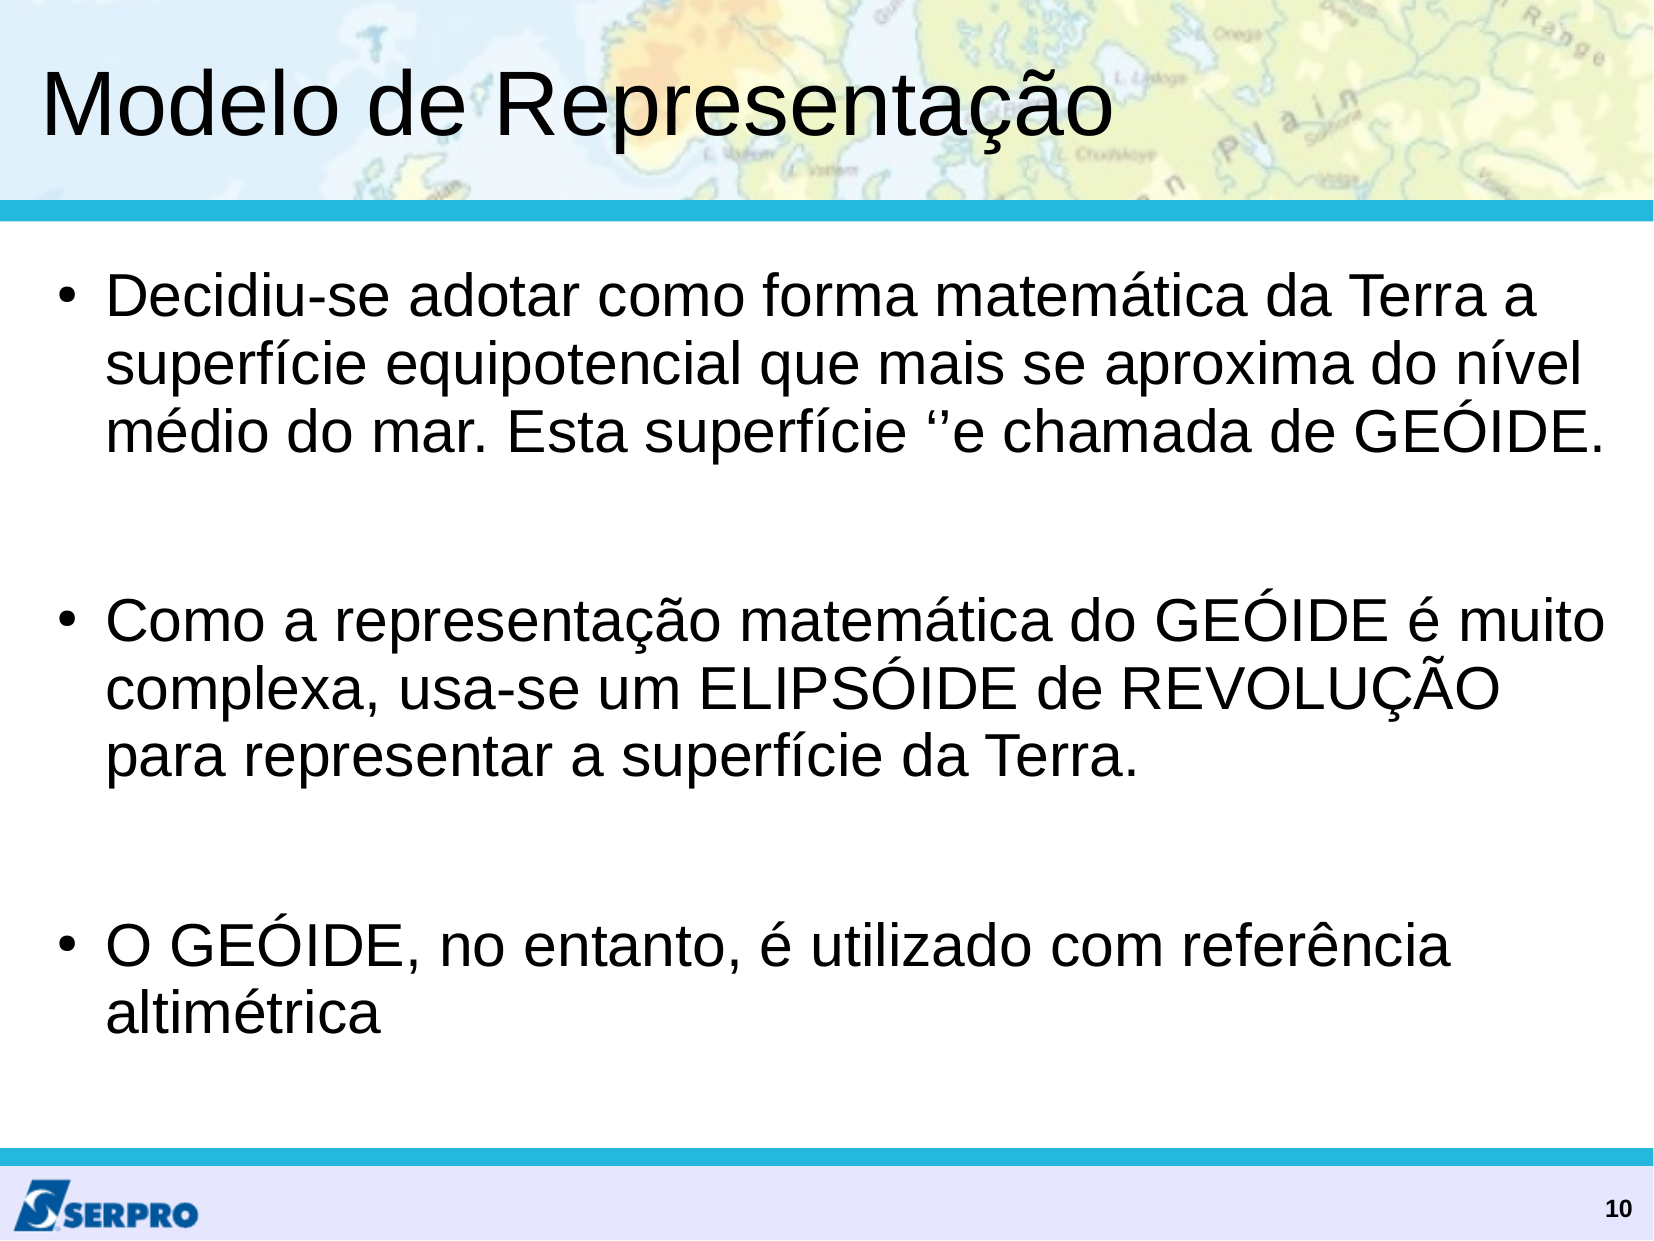

# Modelo de Representação
Decidiu-se adotar como forma matemática da Terra a superfície equipotencial que mais se aproxima do nível médio do mar. Esta superfície ‘’e chamada de GEÓIDE.
Como a representação matemática do GEÓIDE é muito complexa, usa-se um ELIPSÓIDE de REVOLUÇÃO para representar a superfície da Terra.
O GEÓIDE, no entanto, é utilizado com referência altimétrica
10